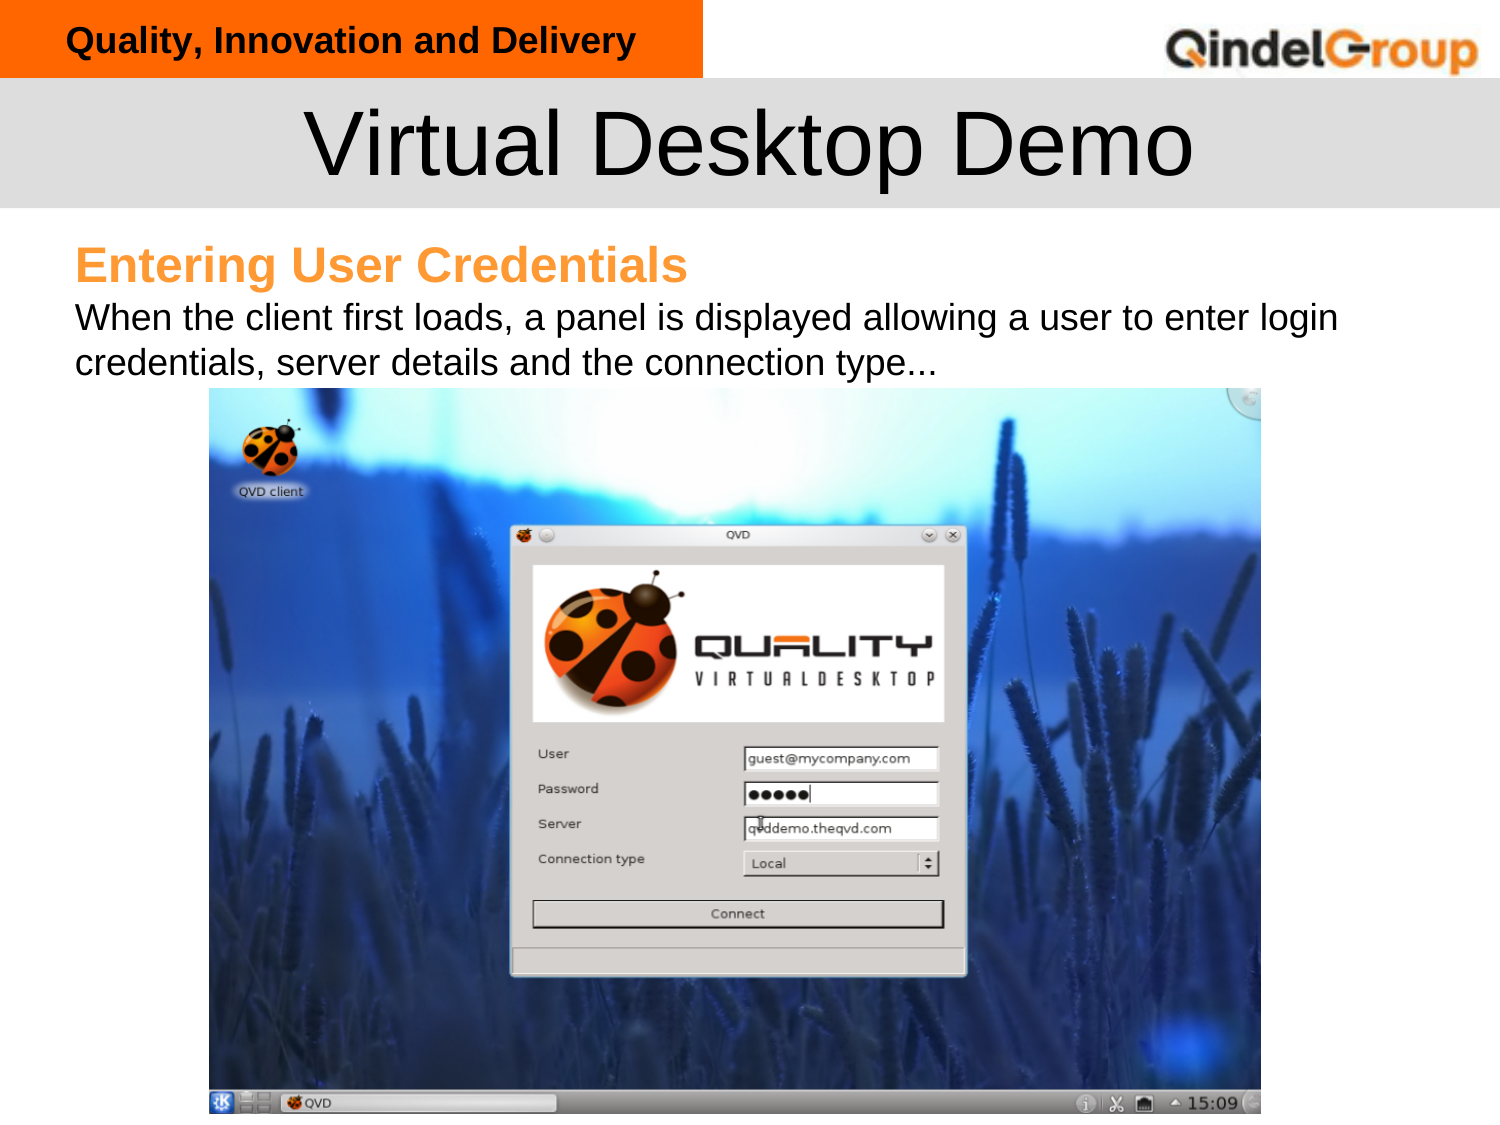

# Virtual Desktop Demo
Entering User Credentials
When the client first loads, a panel is displayed allowing a user to enter login credentials, server details and the connection type...